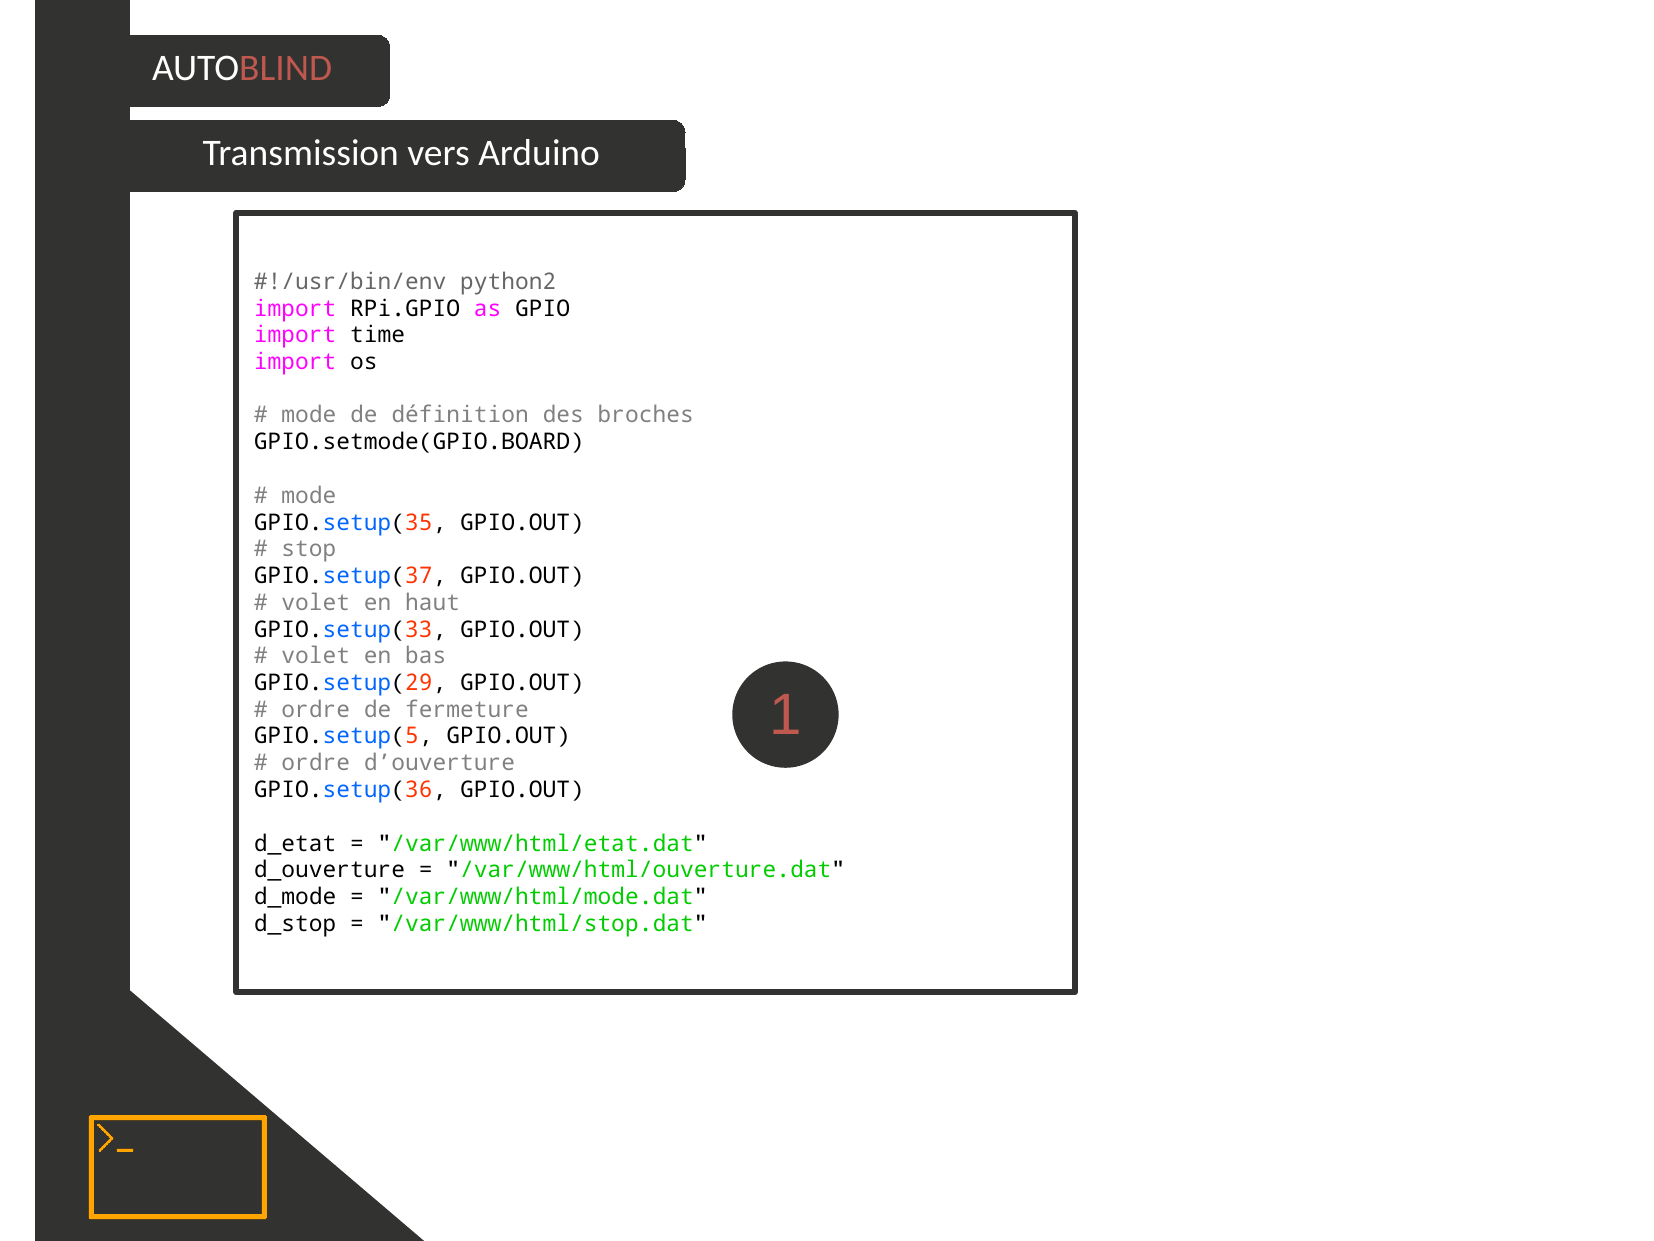

AUTOBLIND
Transmission vers Arduino
#!/usr/bin/env python2
import RPi.GPIO as GPIO
import time
import os
# mode de définition des broches
GPIO.setmode(GPIO.BOARD)
# mode
GPIO.setup(35, GPIO.OUT)
# stop
GPIO.setup(37, GPIO.OUT)
# volet en haut
GPIO.setup(33, GPIO.OUT)
# volet en bas
GPIO.setup(29, GPIO.OUT)
# ordre de fermeture
GPIO.setup(5, GPIO.OUT)
# ordre d’ouverture
GPIO.setup(36, GPIO.OUT)
d_etat = "/var/www/html/etat.dat"
d_ouverture = "/var/www/html/ouverture.dat"
d_mode = "/var/www/html/mode.dat"
d_stop = "/var/www/html/stop.dat"
1